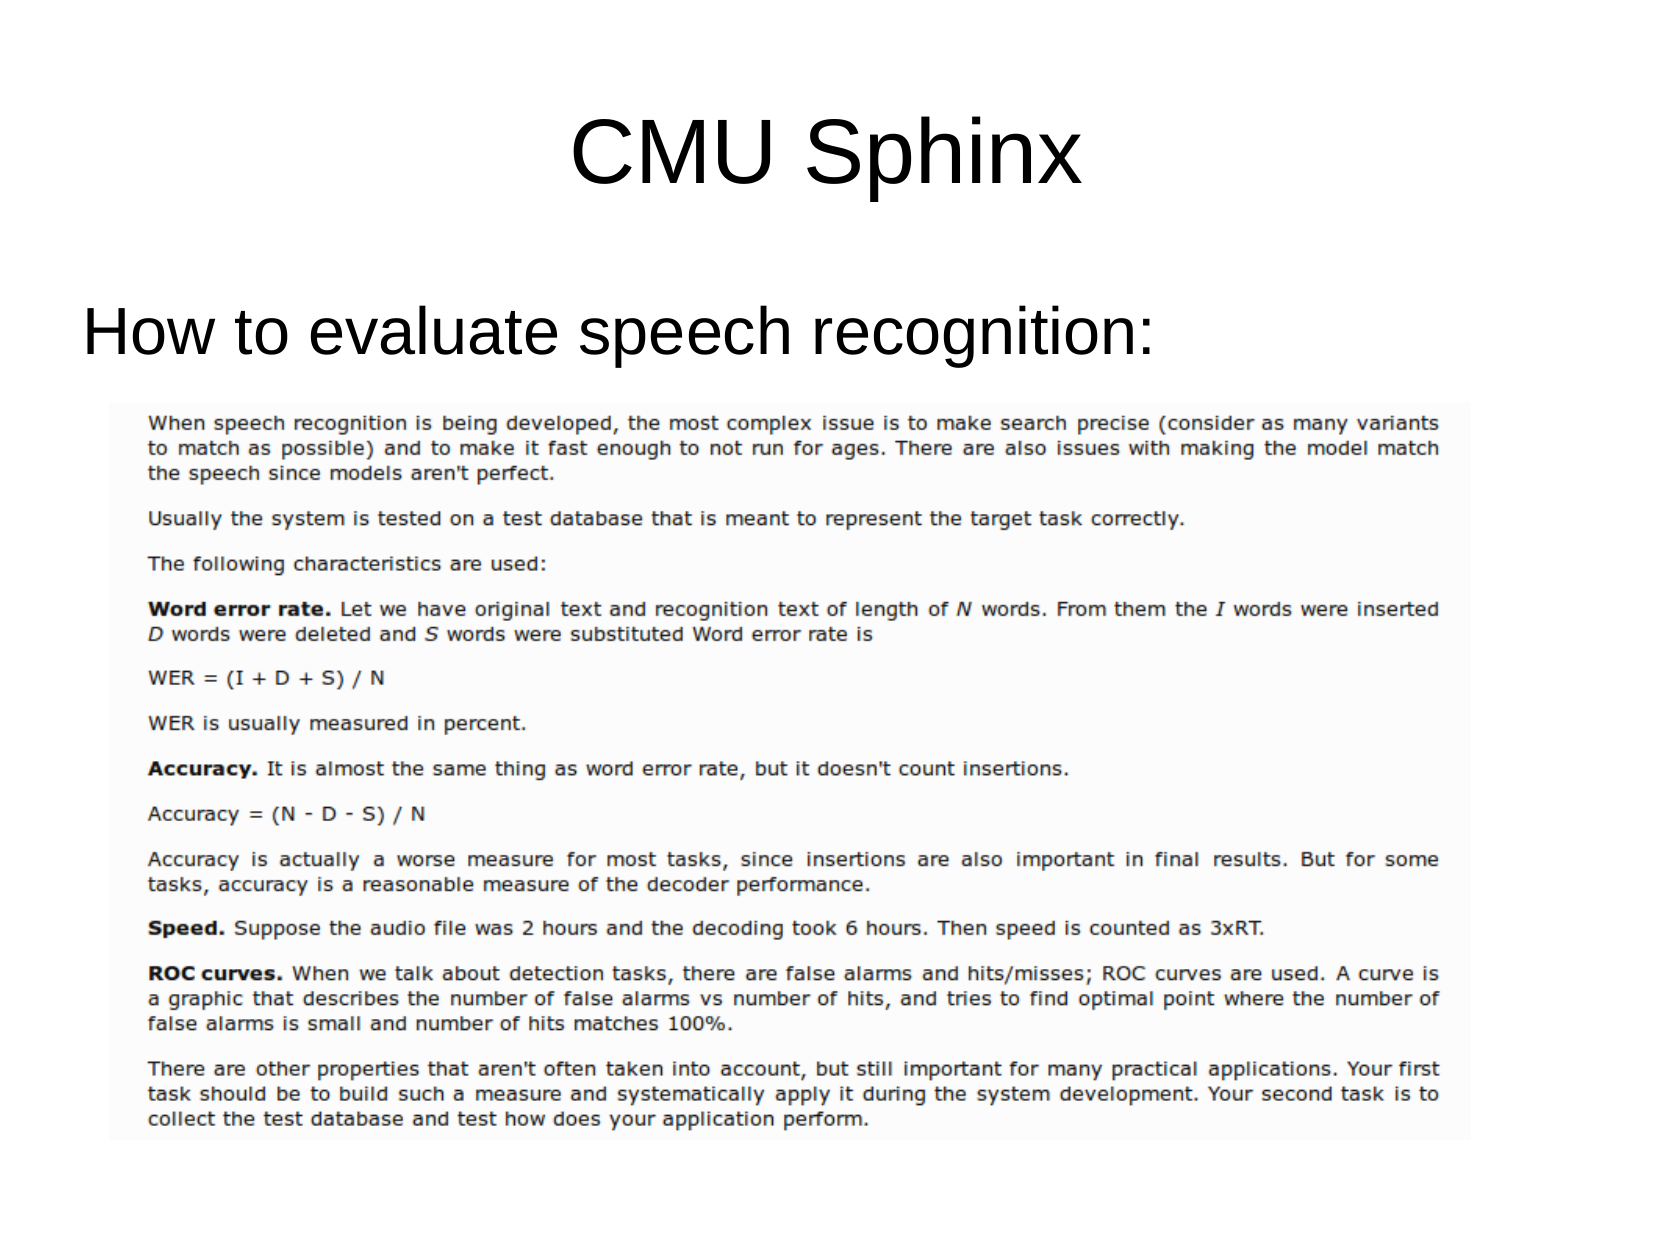

# CMU Sphinx
How to evaluate speech recognition: